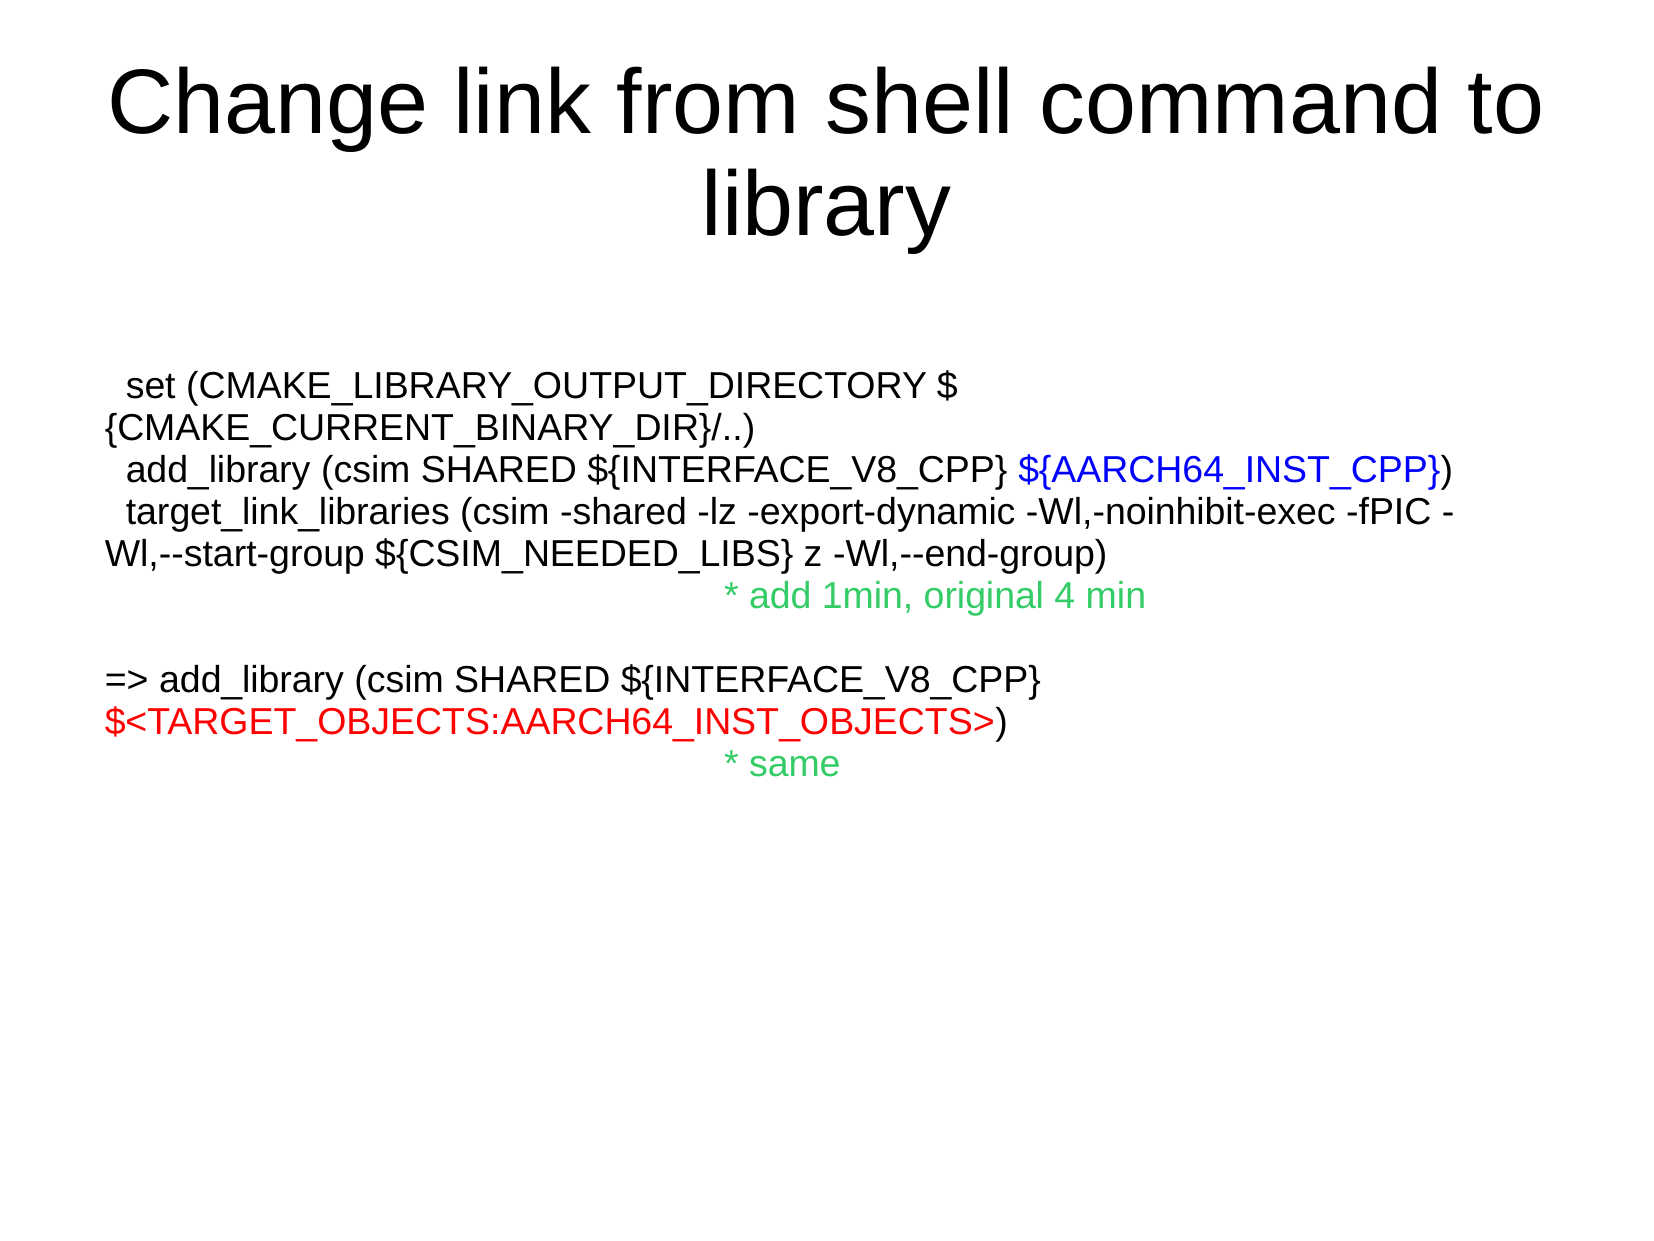

# Change link from shell command to library
 set (CMAKE_LIBRARY_OUTPUT_DIRECTORY ${CMAKE_CURRENT_BINARY_DIR}/..)
 add_library (csim SHARED ${INTERFACE_V8_CPP} ${AARCH64_INST_CPP})
 target_link_libraries (csim -shared -lz -export-dynamic -Wl,-noinhibit-exec -fPIC -Wl,--start-group ${CSIM_NEEDED_LIBS} z -Wl,--end-group)
 * add 1min, original 4 min
=> add_library (csim SHARED ${INTERFACE_V8_CPP} $<TARGET_OBJECTS:AARCH64_INST_OBJECTS>)
 * same